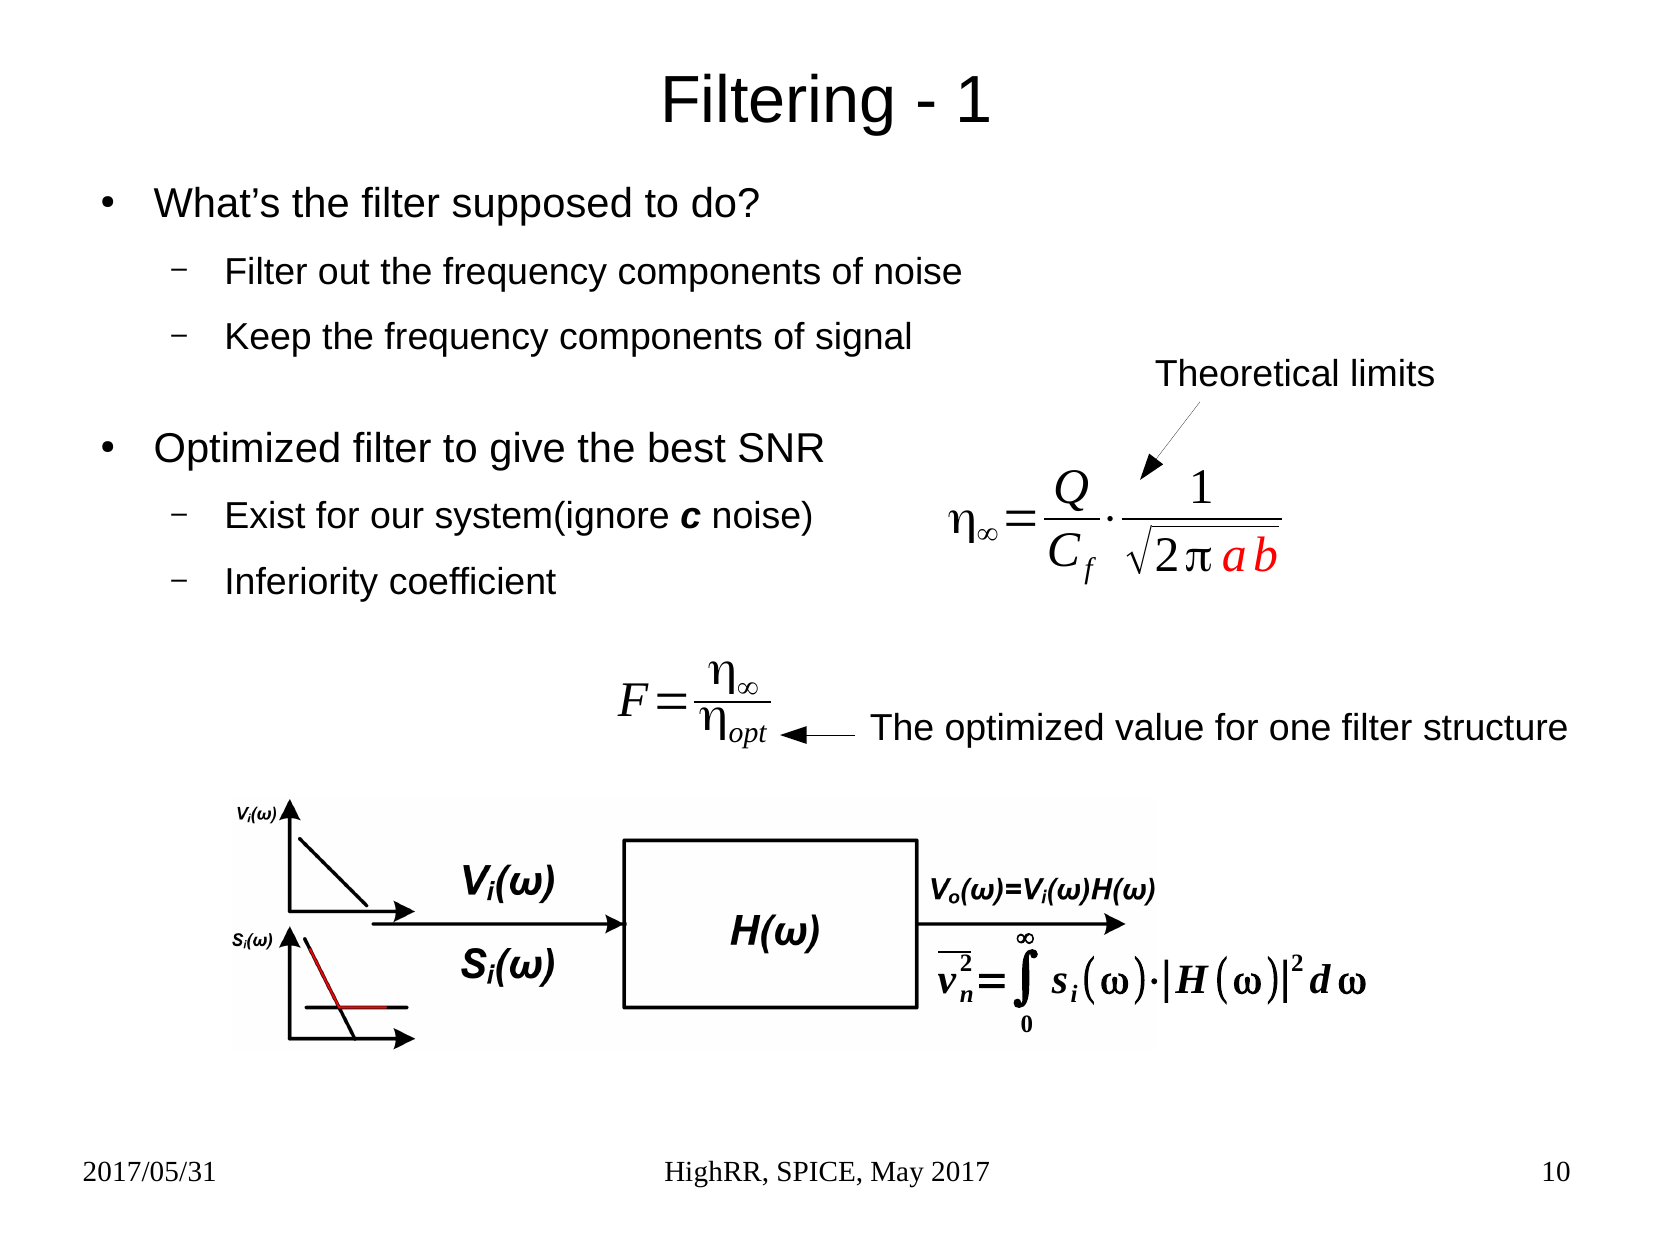

# Filtering - 1
What’s the filter supposed to do?
Filter out the frequency components of noise
Keep the frequency components of signal
Optimized filter to give the best SNR
Exist for our system(ignore c noise)
Inferiority coefficient
Theoretical limits
The optimized value for one filter structure
2017/05/31
HighRR, SPICE, May 2017
10